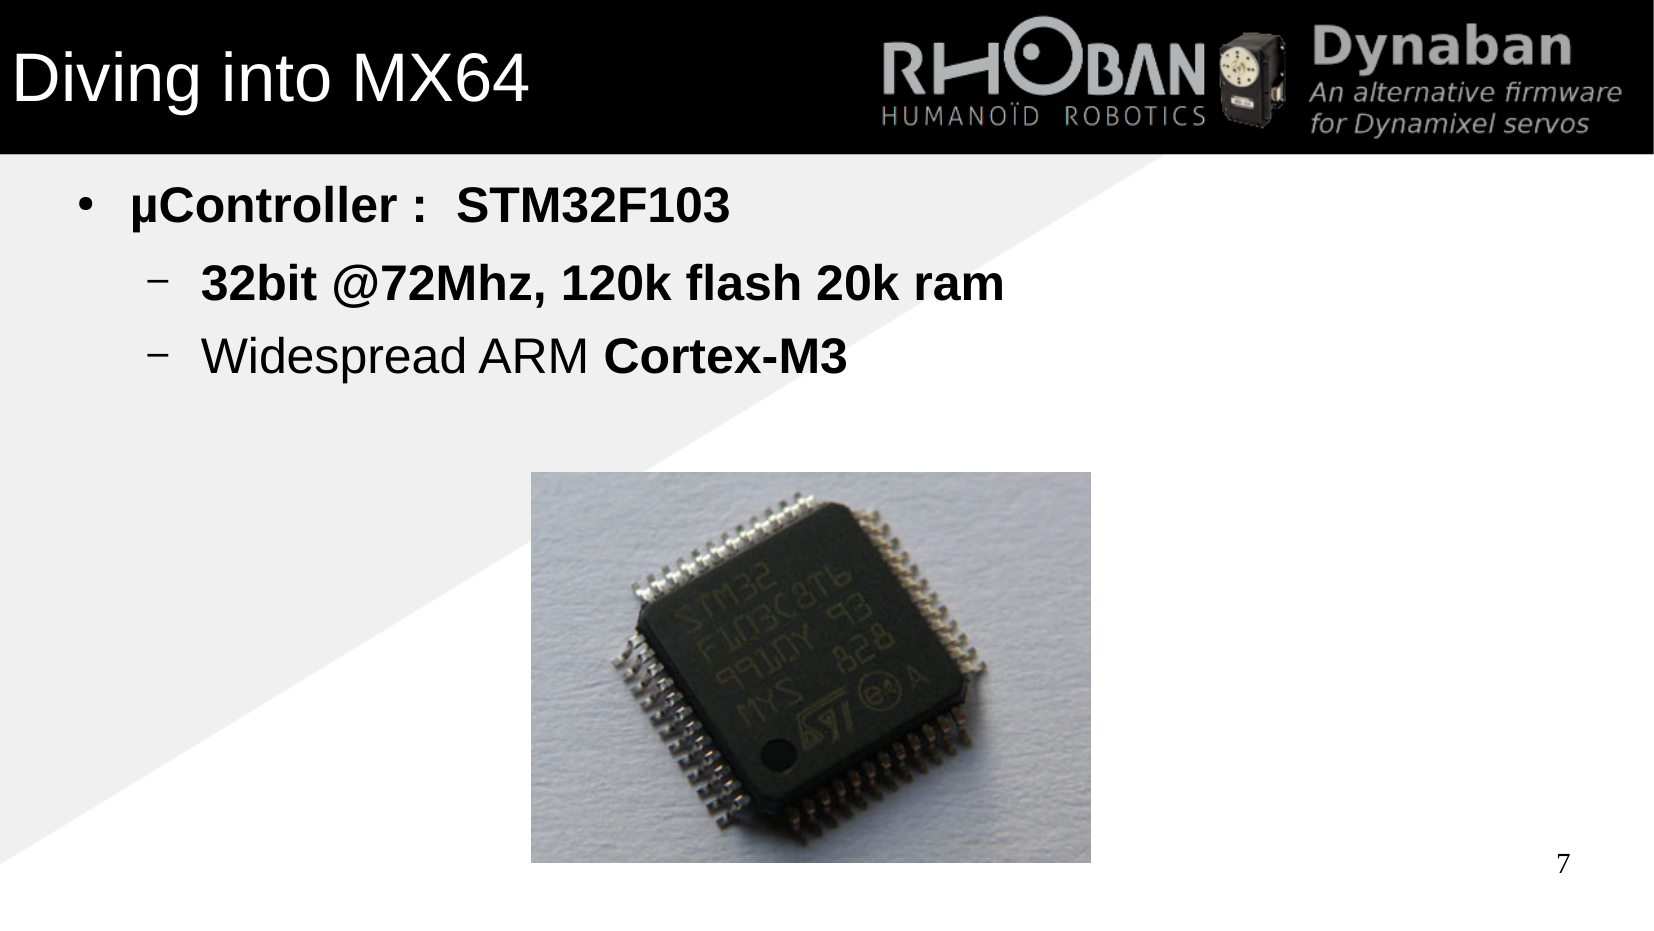

# Diving into MX64
µController : STM32F103
32bit @72Mhz, 120k flash 20k ram
Widespread ARM Cortex-M3
7